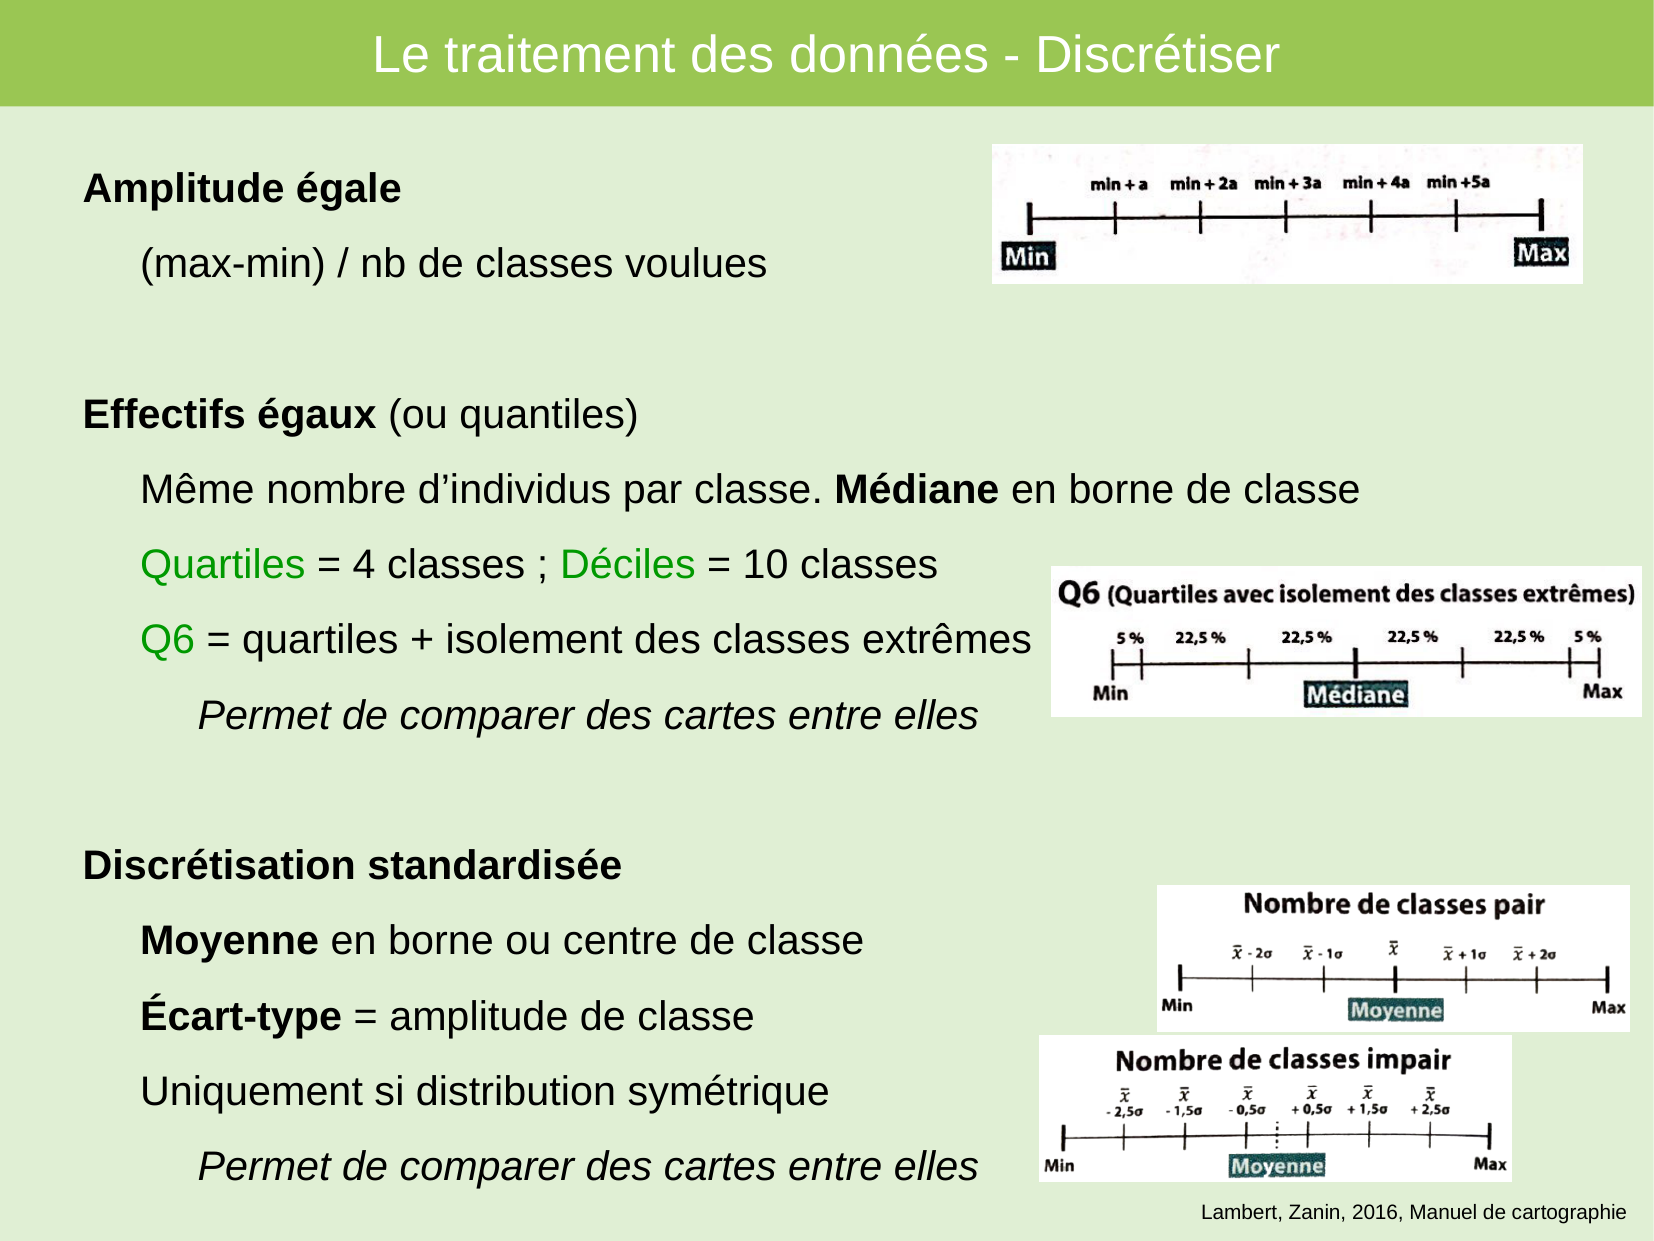

# Le traitement des données - Discrétiser
Amplitude égale
 (max-min) / nb de classes voulues
Effectifs égaux (ou quantiles)
 Même nombre d’individus par classe. Médiane en borne de classe
 Quartiles = 4 classes ; Déciles = 10 classes
 Q6 = quartiles + isolement des classes extrêmes
 Permet de comparer des cartes entre elles
Discrétisation standardisée
 Moyenne en borne ou centre de classe
 Écart-type = amplitude de classe
 Uniquement si distribution symétrique
 Permet de comparer des cartes entre elles
Lambert, Zanin, 2016, Manuel de cartographie